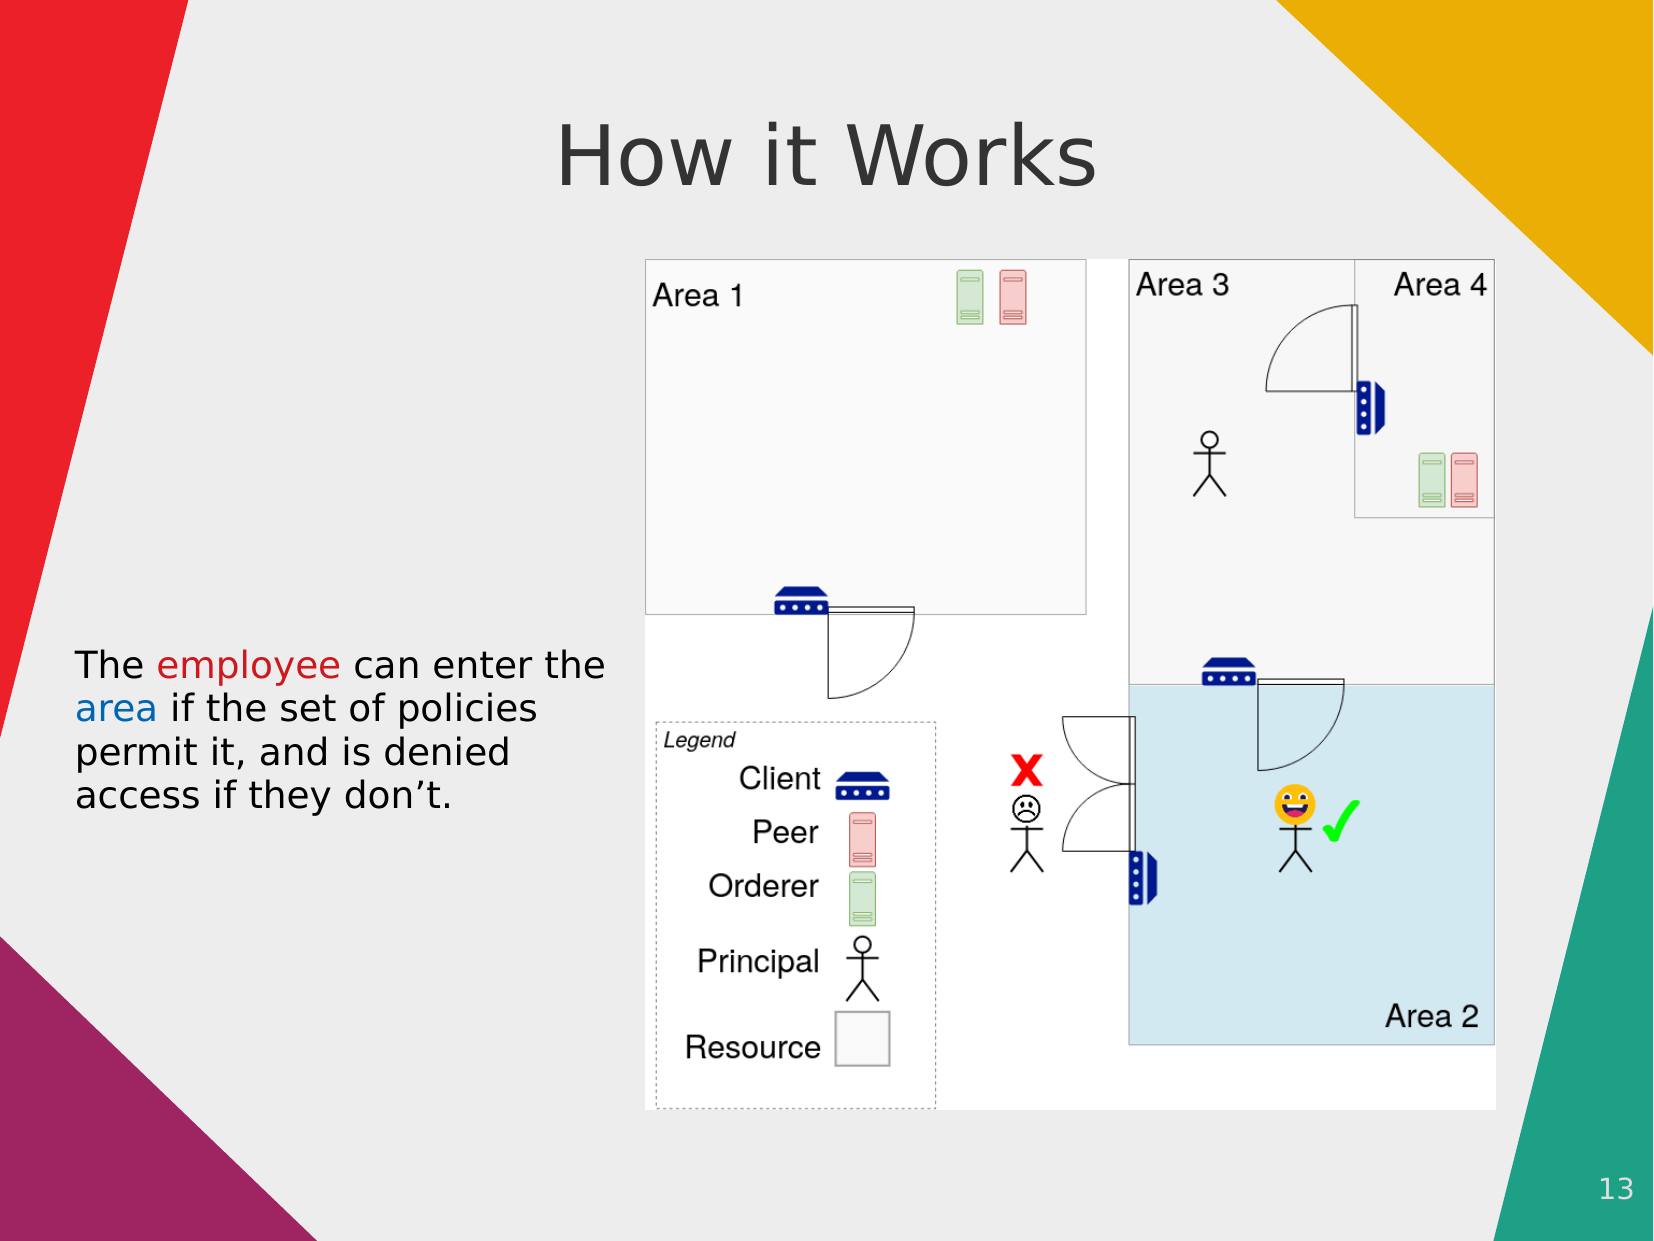

# How it Works
The employee can enter the
area if the set of policies
permit it, and is denied
access if they don’t.
13